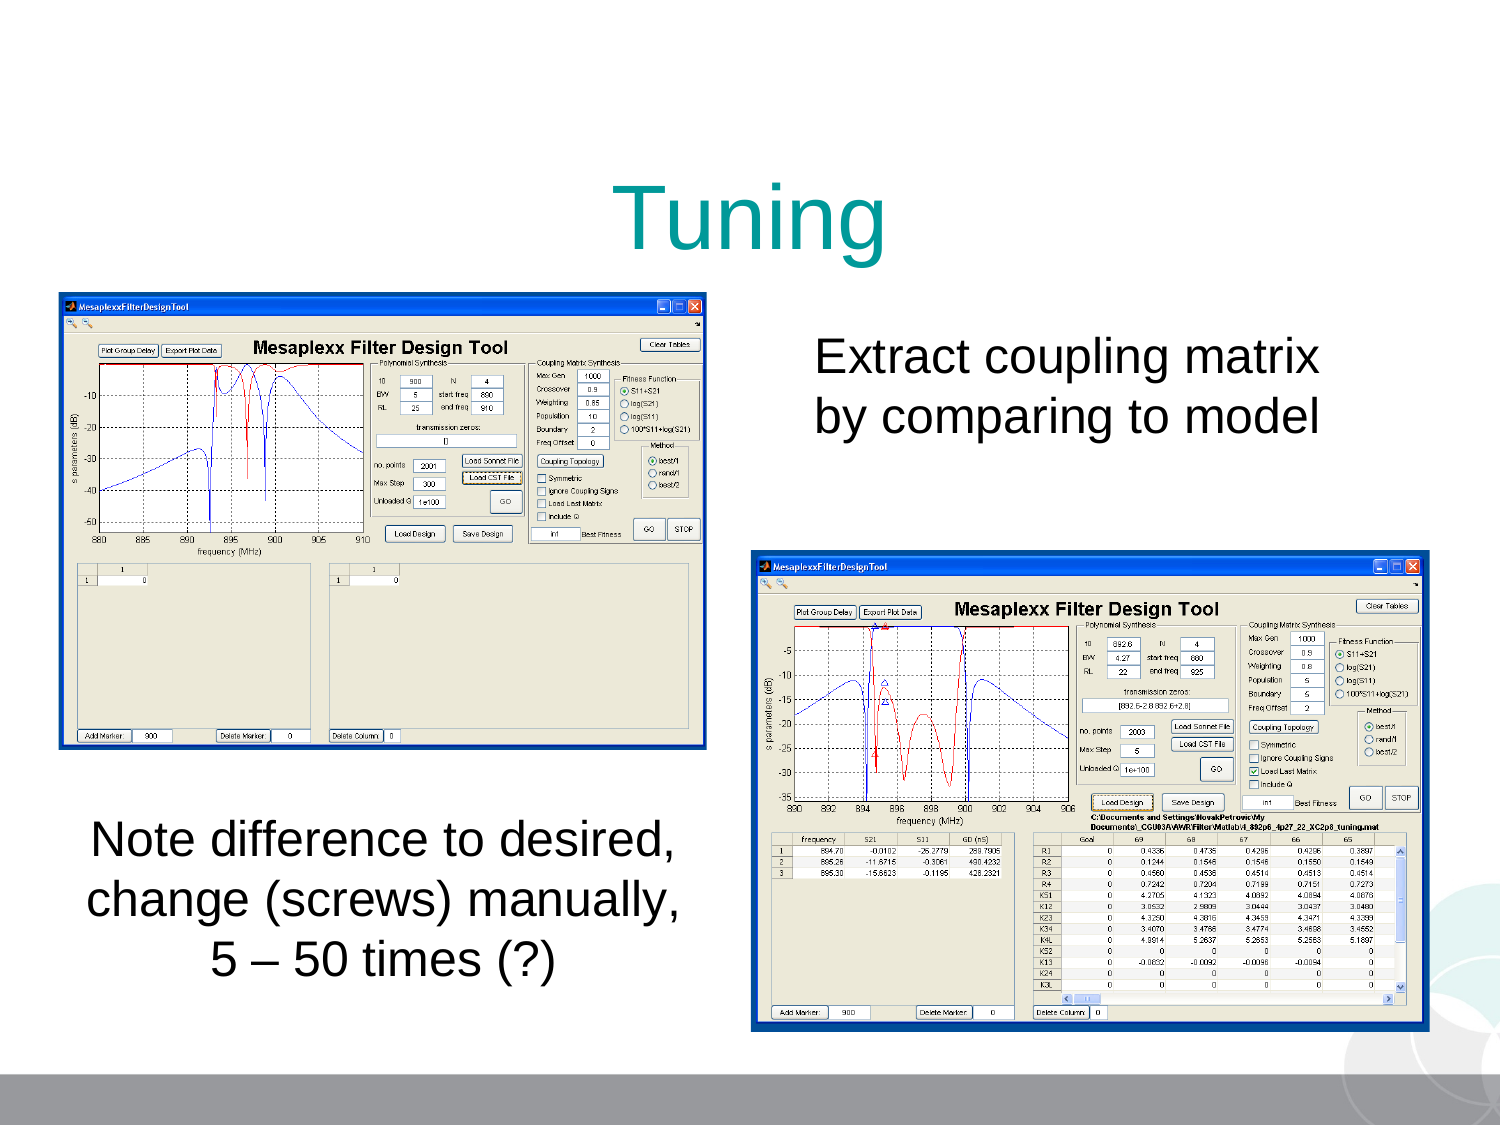

# Tuning
Extract coupling matrix
by comparing to model
Note difference to desired,
change (screws) manually,
5 – 50 times (?)